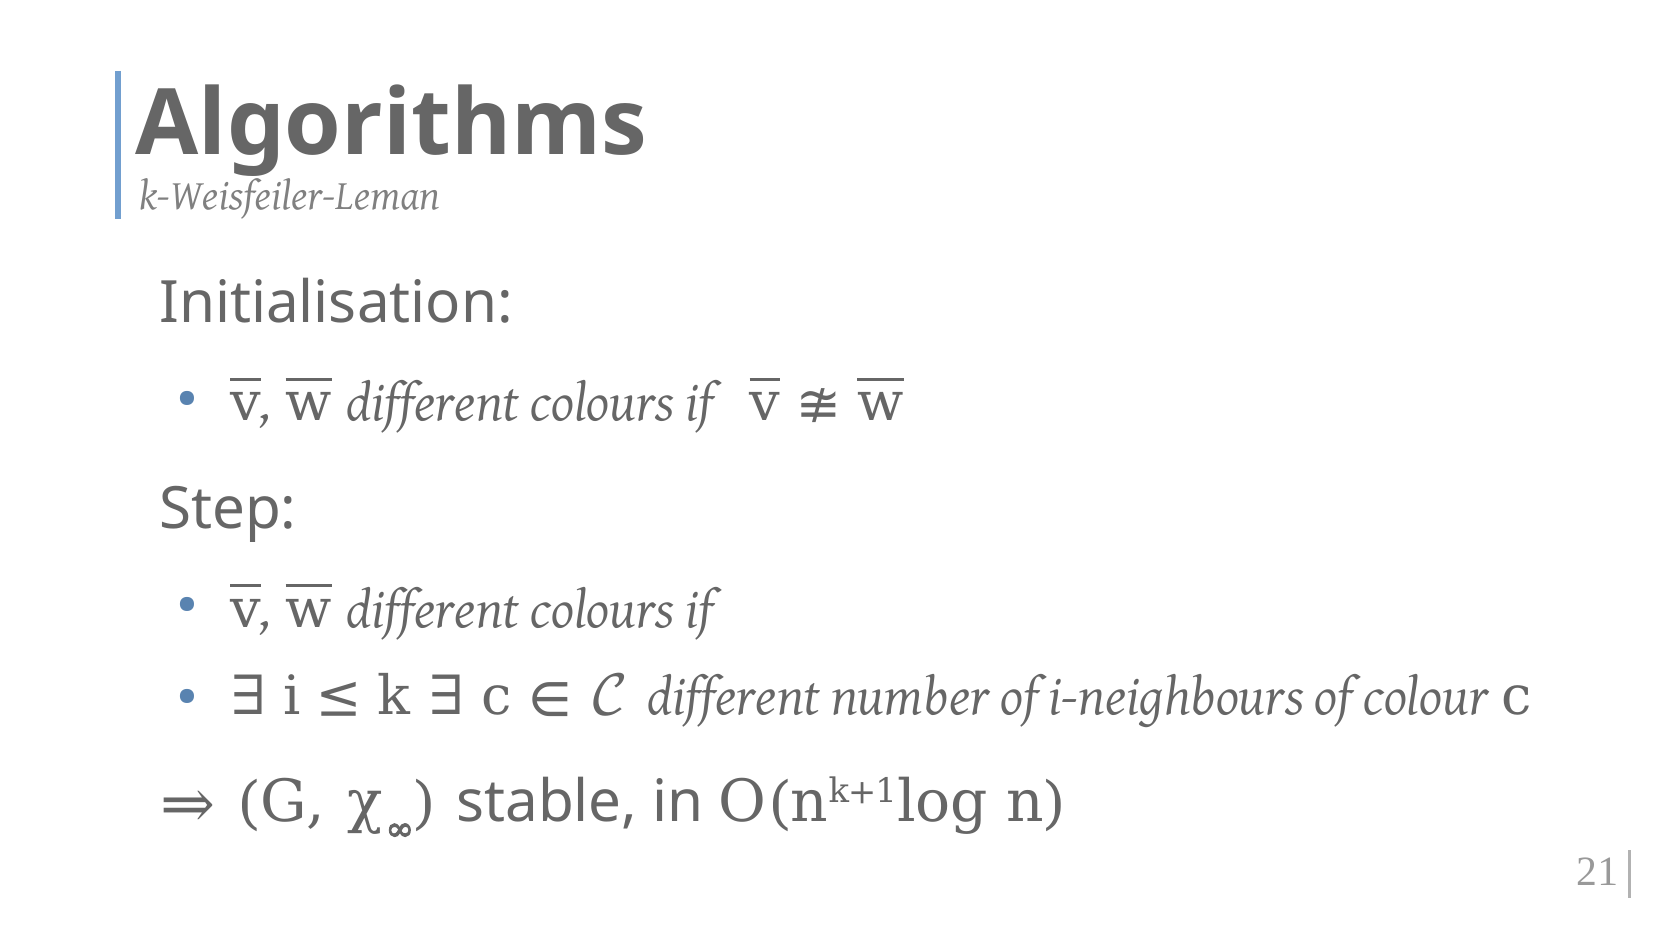

# Algorithms
k-Weisfeiler-Leman
Initialisation:
v, w different colours if v ≇ w
Step:
v, w different colours if
∃ i ≤ k ∃ c ∈ 𝒞 different number of i-neighbours of colour c
⇒ (G, χ∞) stable, in O(nk+1log n)
21